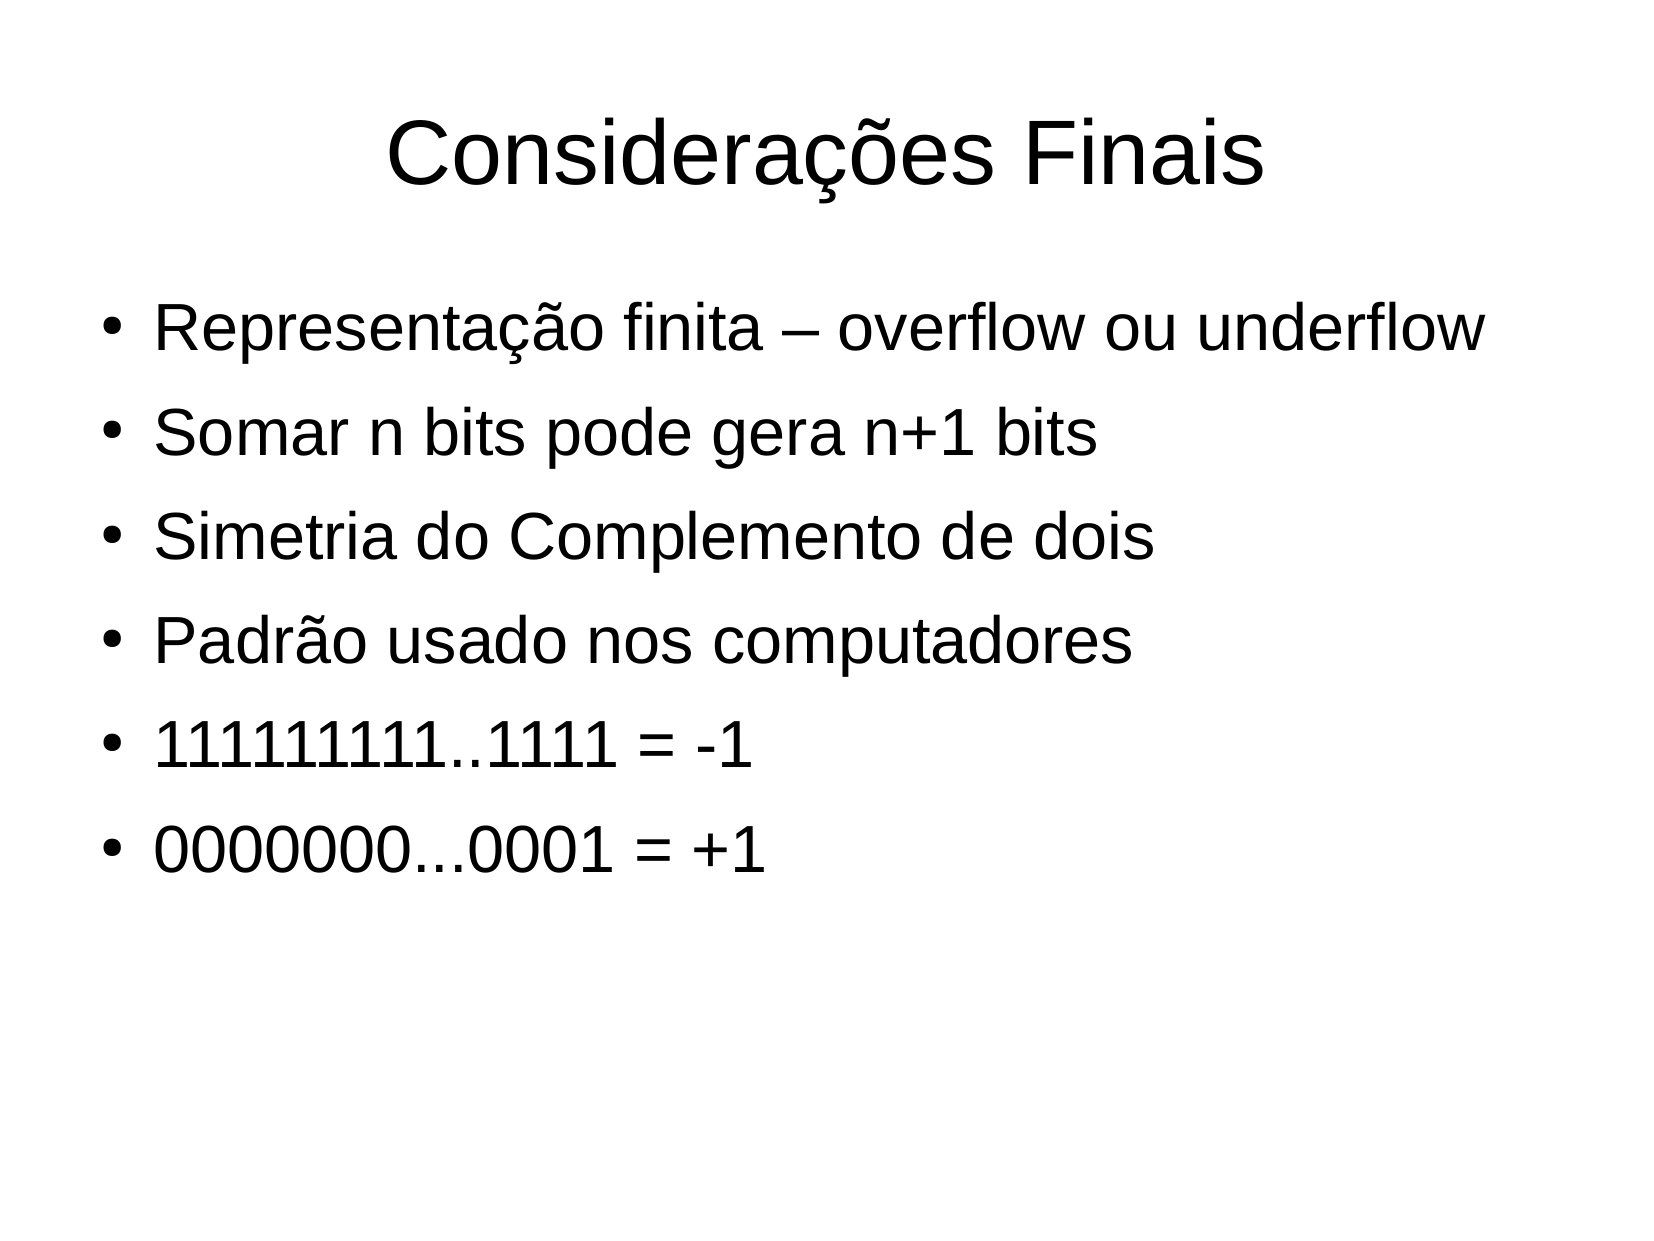

# Considerações Finais
Representação finita – overflow ou underflow
Somar n bits pode gera n+1 bits
Simetria do Complemento de dois
Padrão usado nos computadores
111111111..1111 = -1
0000000...0001 = +1